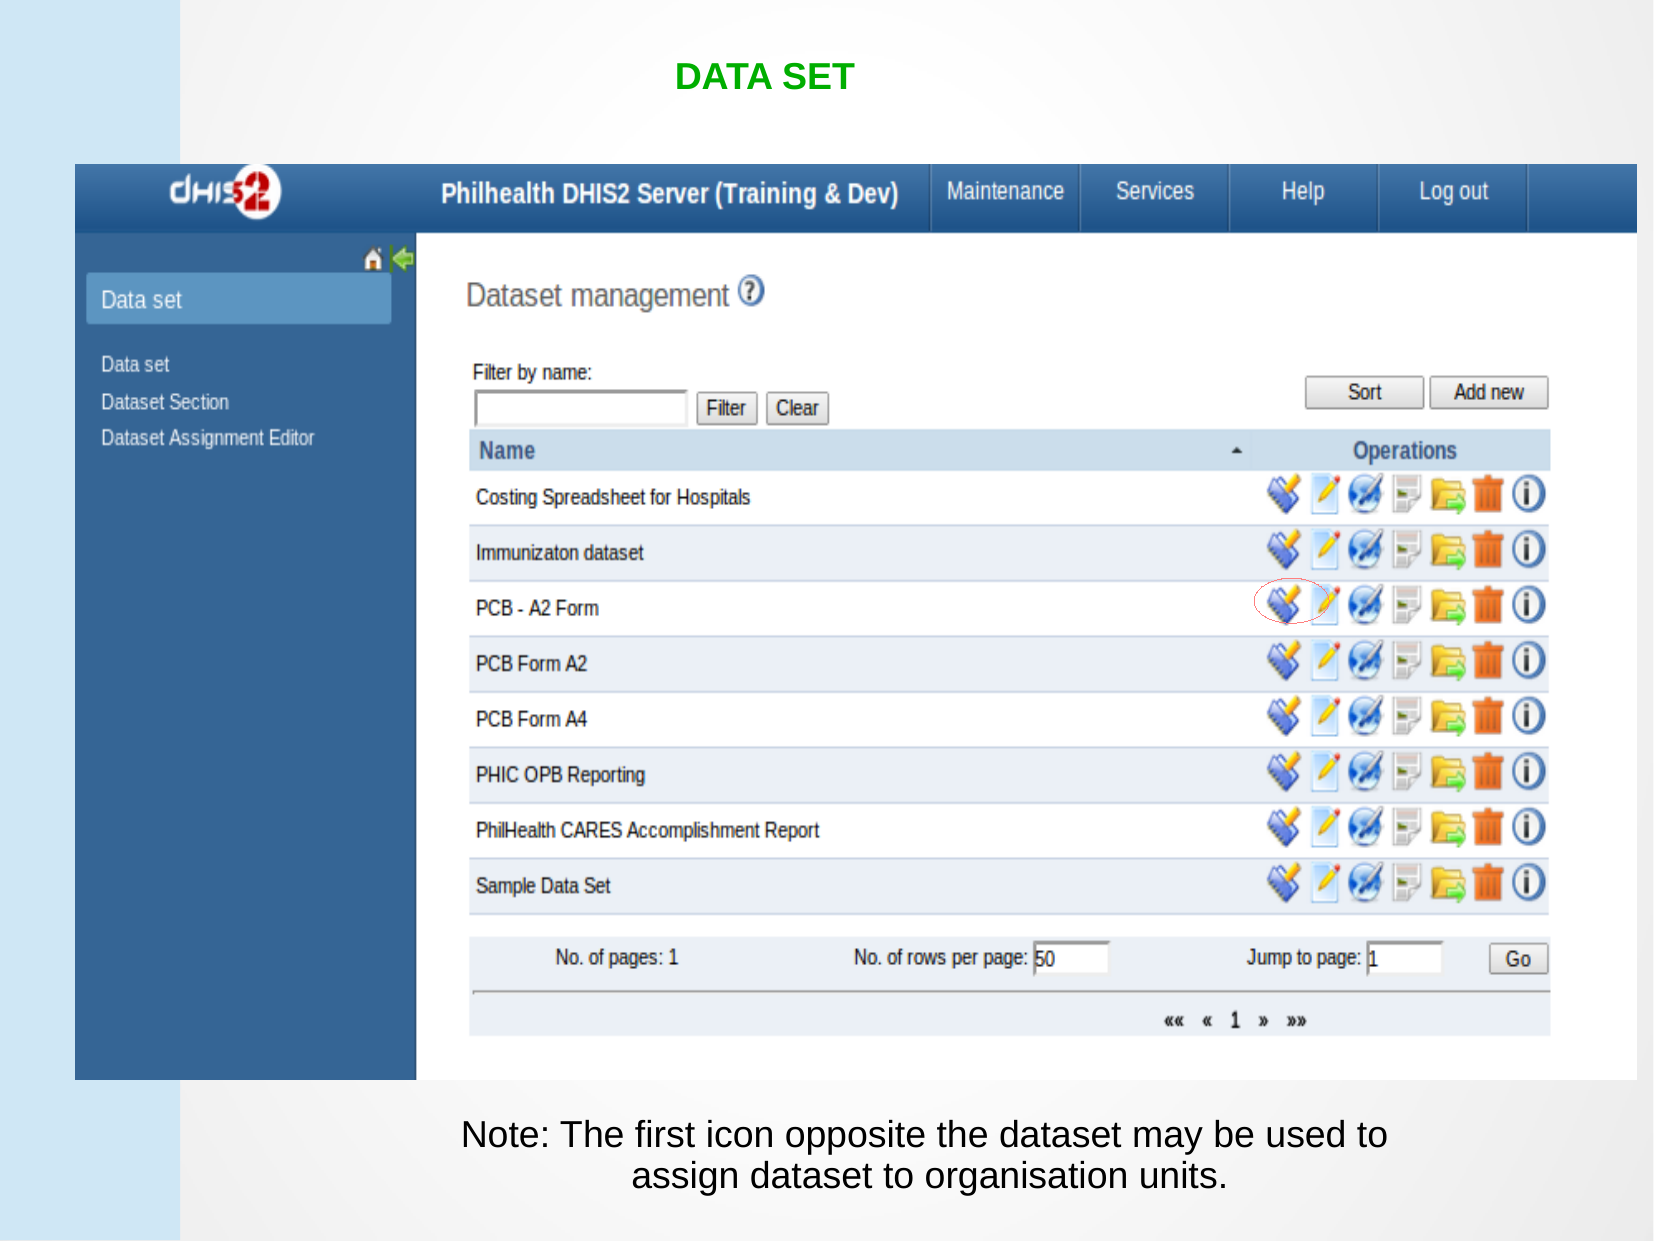

DATA SET
Note: The first icon opposite the dataset may be used to
assign dataset to organisation units.